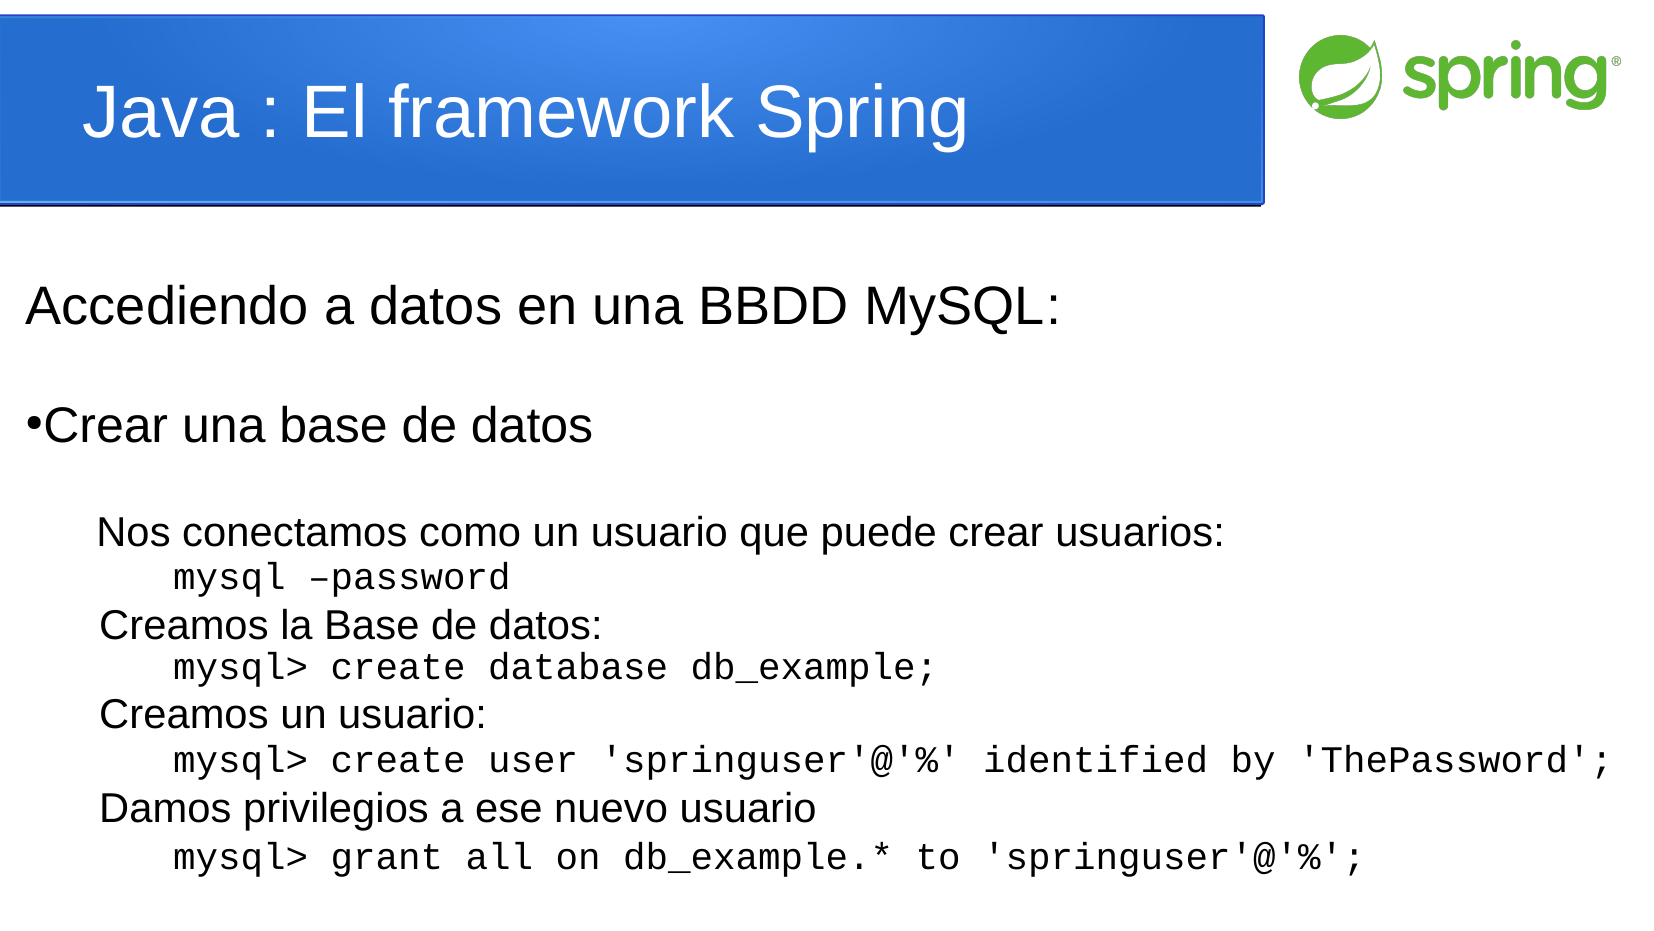

# Java : El framework Spring
Accediendo a datos en una BBDD MySQL:
Crear una base de datos
Nos conectamos como un usuario que puede crear usuarios:
		mysql –password
	Creamos la Base de datos:
		mysql> create database db_example;
	Creamos un usuario:
		mysql> create user 'springuser'@'%' identified by 'ThePassword';
	Damos privilegios a ese nuevo usuario
		mysql> grant all on db_example.* to 'springuser'@'%';